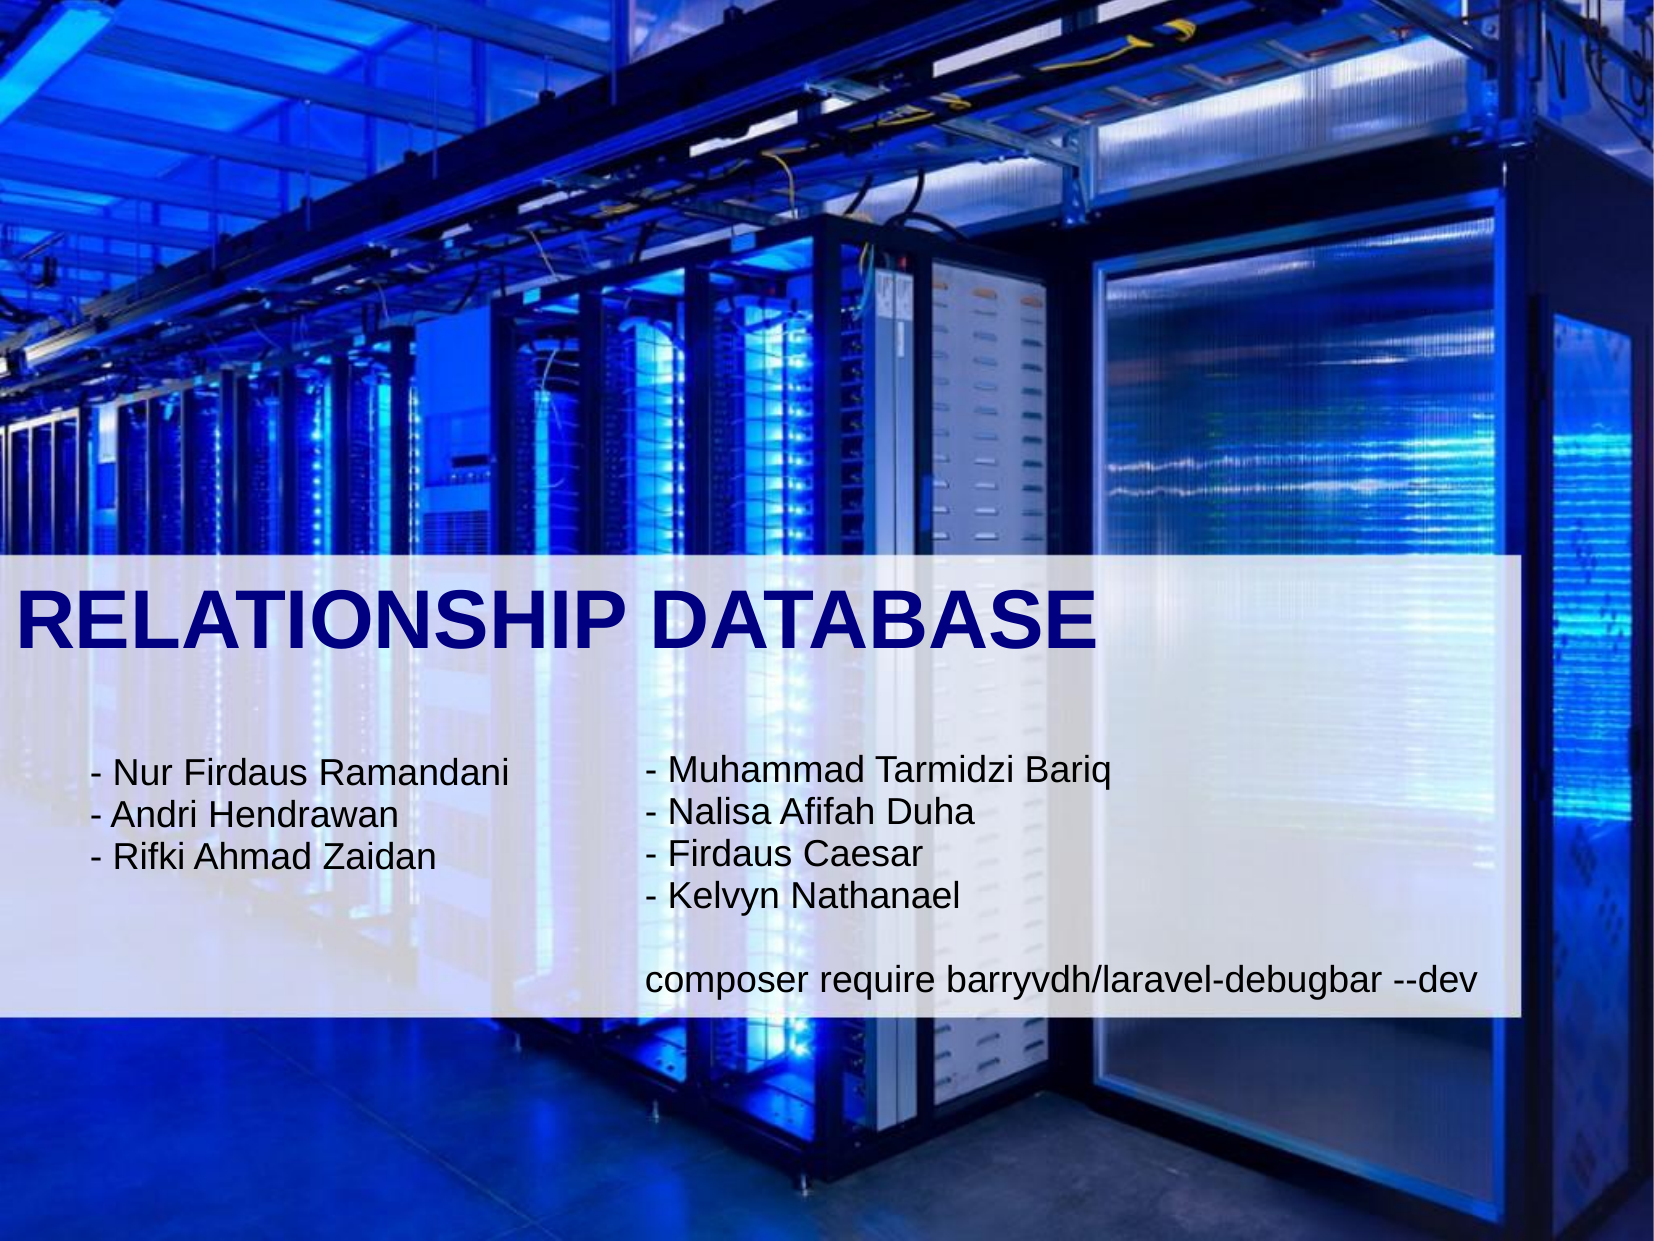

# RELATIONSHIP DATABASE
- Muhammad Tarmidzi Bariq
- Nalisa Afifah Duha
- Firdaus Caesar
- Kelvyn Nathanael
composer require barryvdh/laravel-debugbar --dev
- Nur Firdaus Ramandani
- Andri Hendrawan
- Rifki Ahmad Zaidan